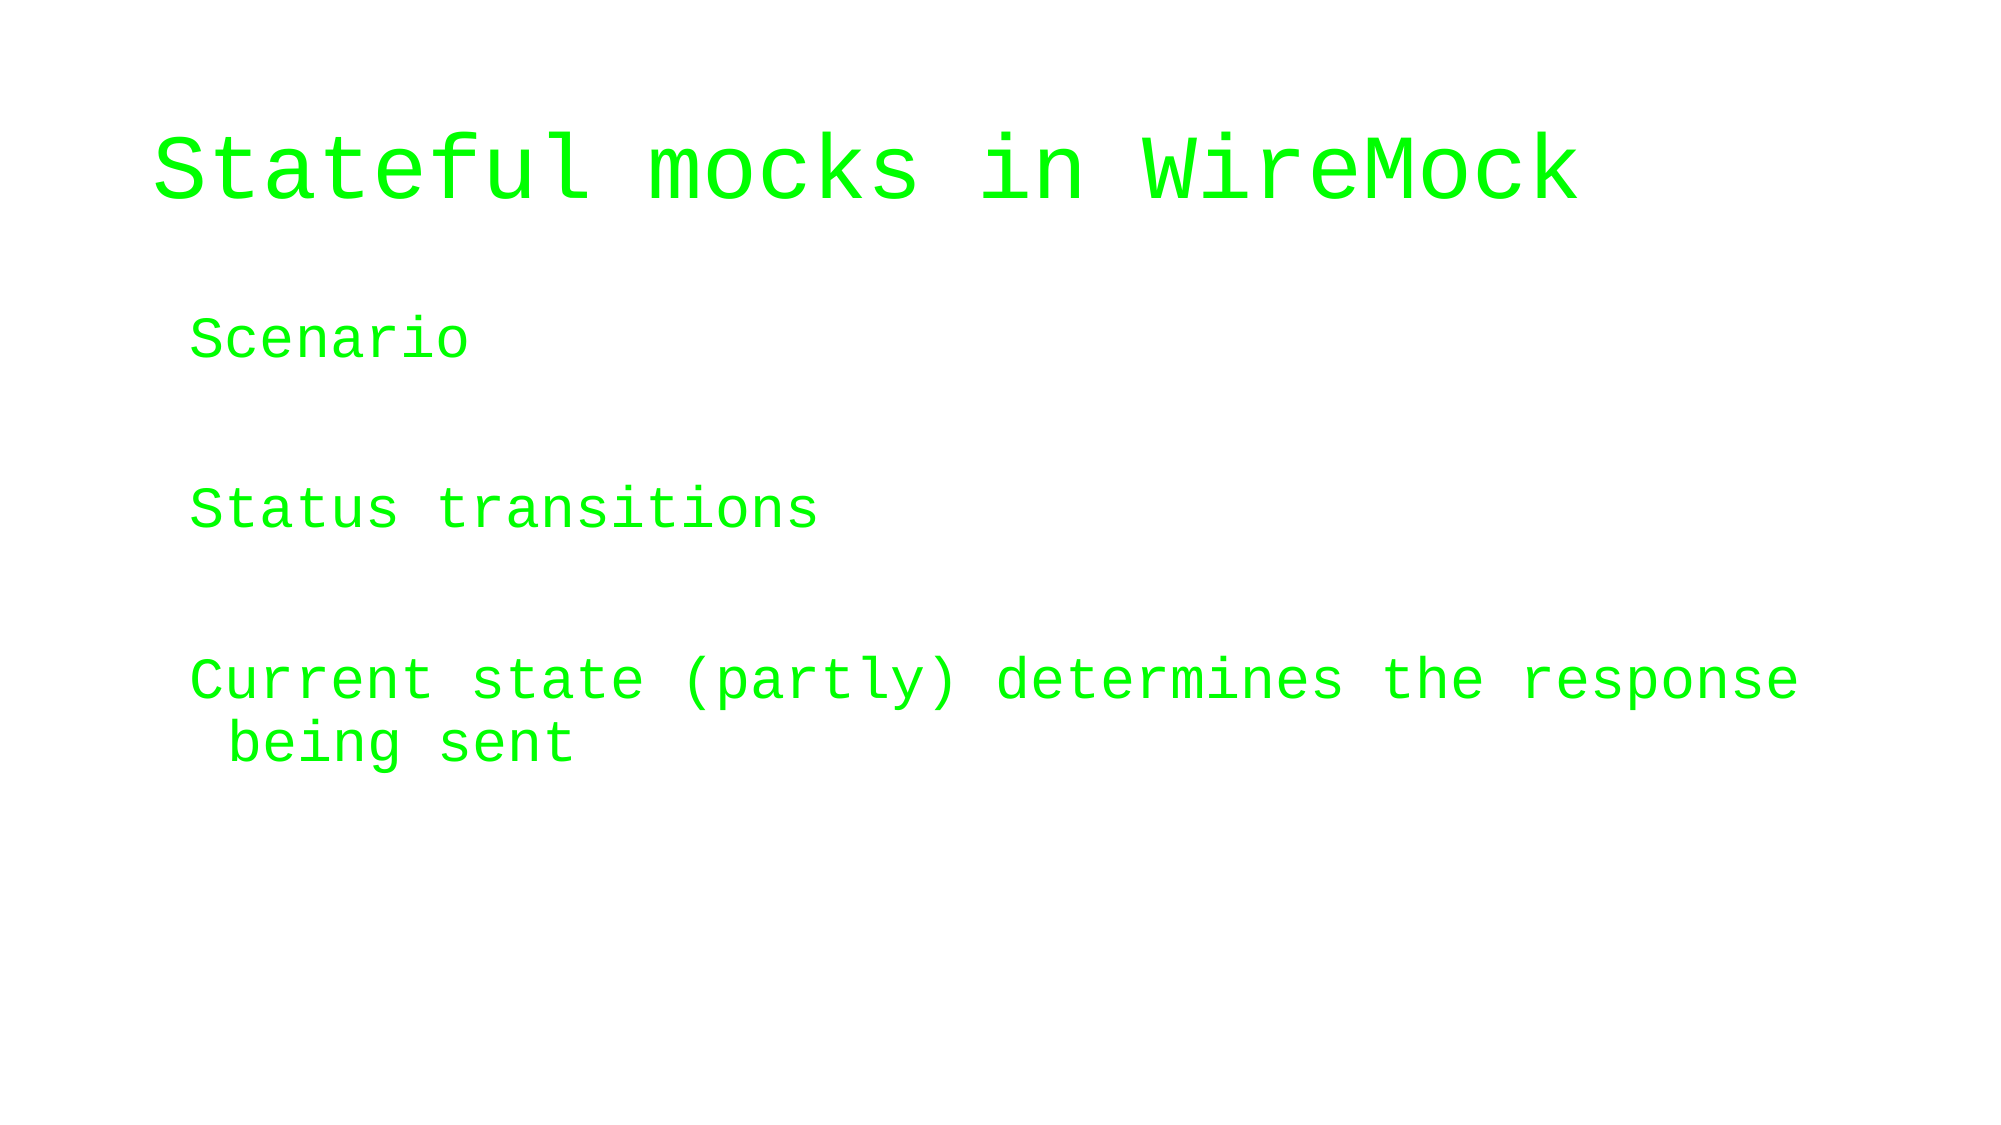

# Stateful mocks in WireMock
Scenario
Status transitions
Current state (partly) determines the response being sent